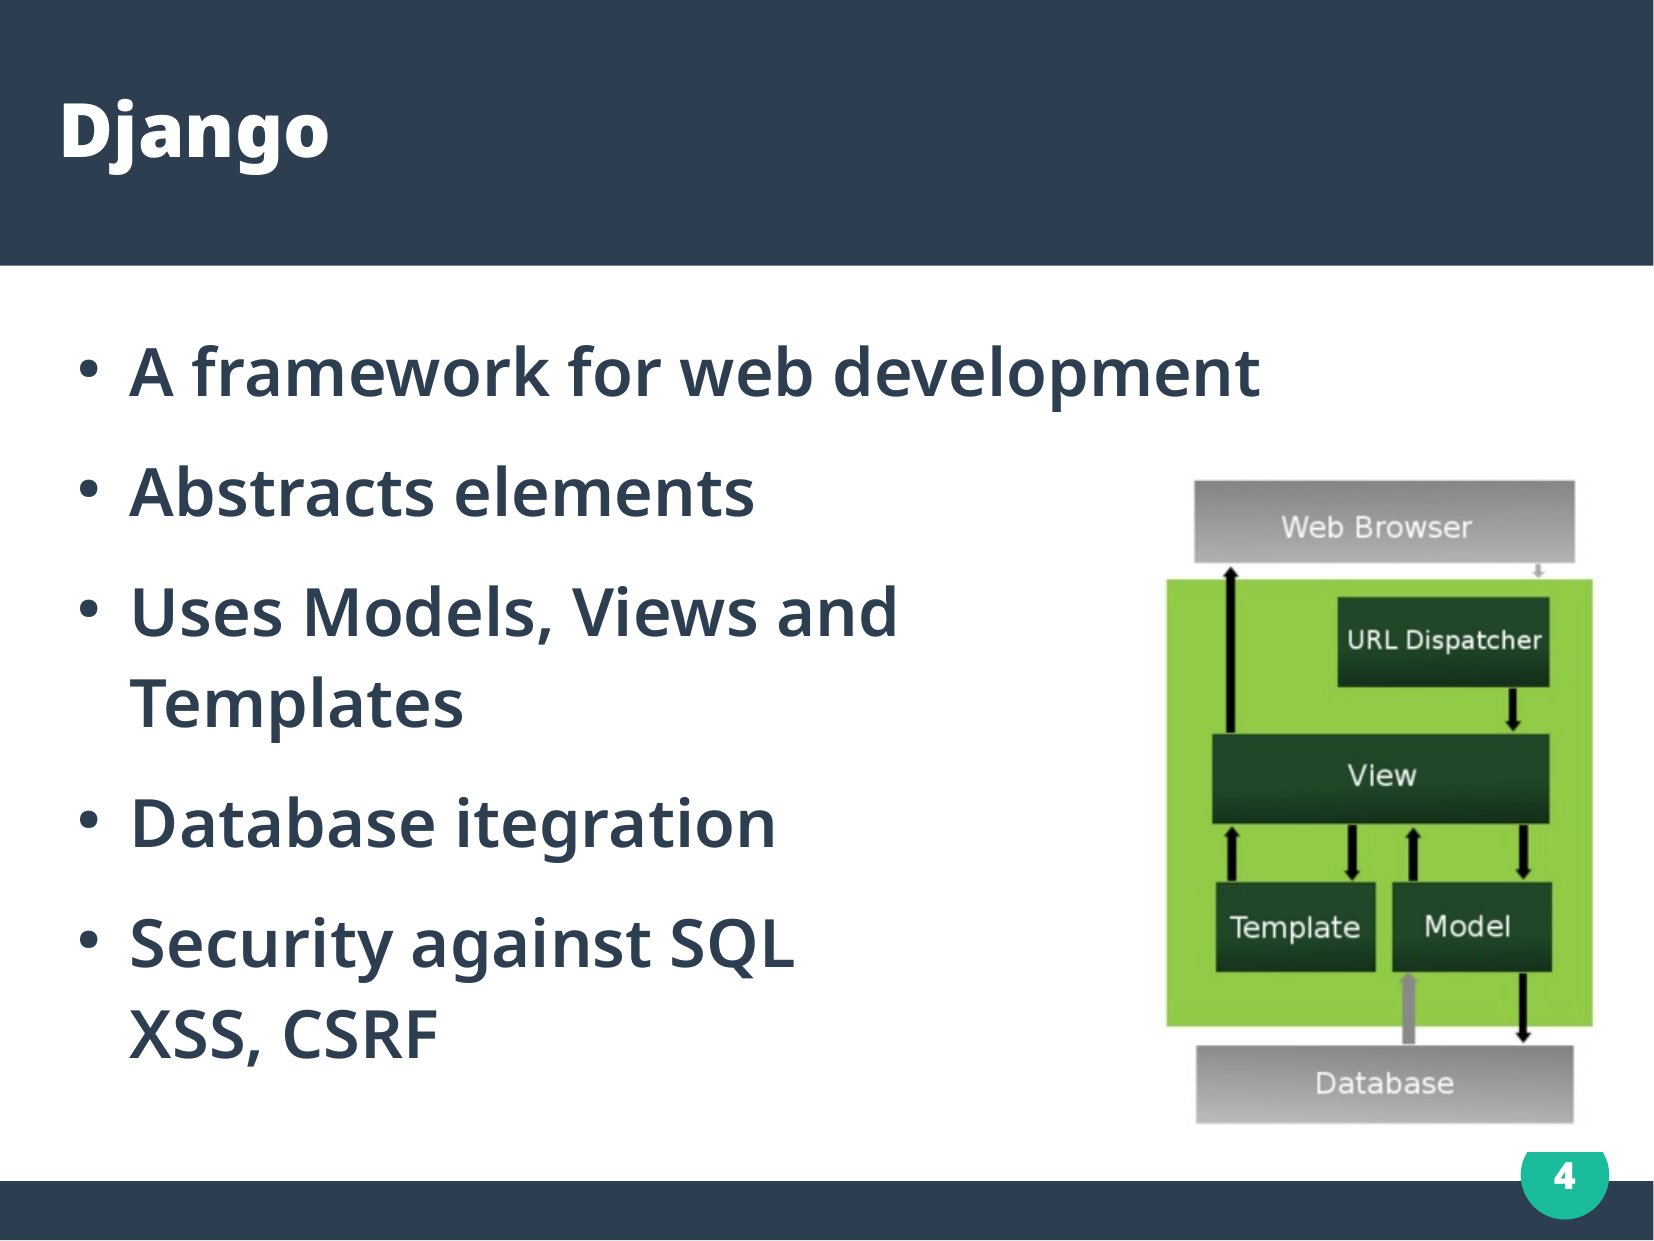

# Django
A framework for web development
Abstracts elements
Uses Models, Views and
Templates
Database itegration
Security against SQL
XSS, CSRF
4